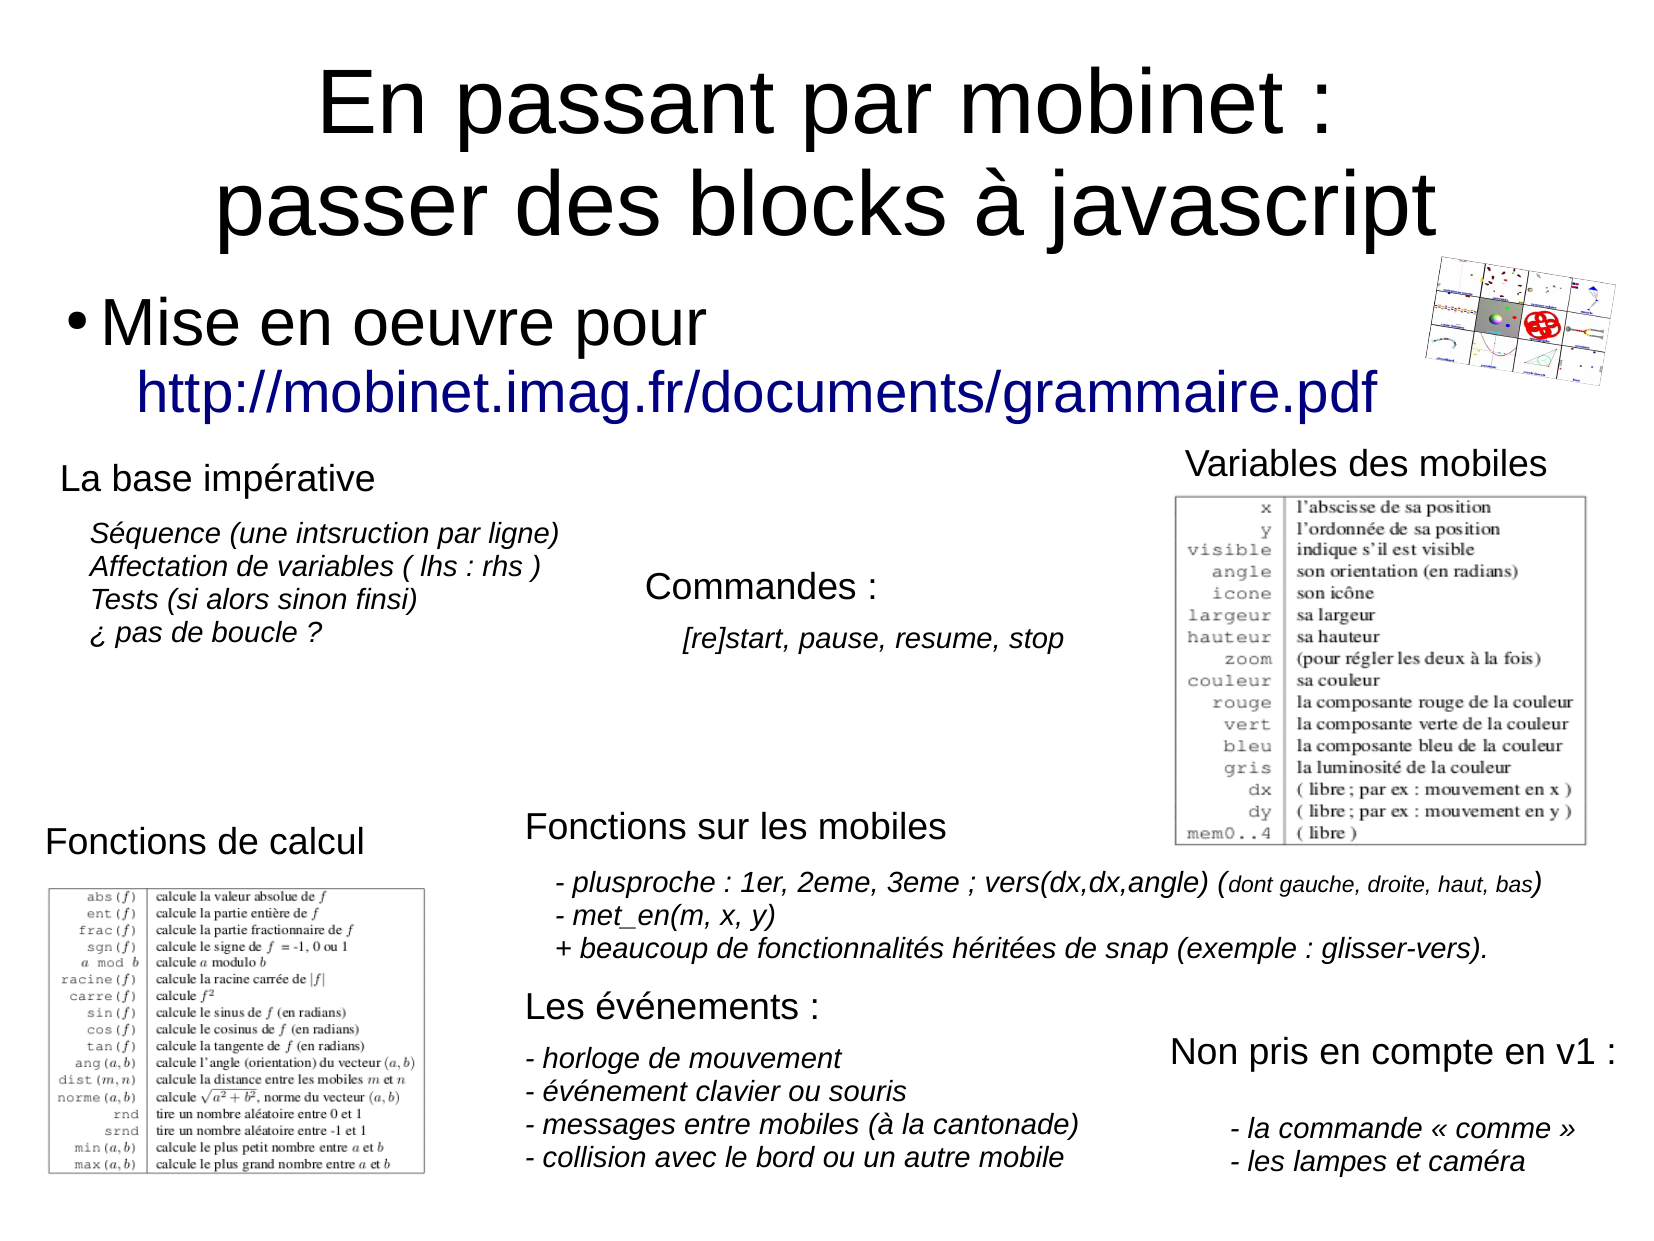

# En passant par mobinet : passer des blocks à javascript
Mise en oeuvre pour
http://mobinet.imag.fr/documents/grammaire.pdf
Variables des mobiles
La base impérative
Séquence (une intsruction par ligne)
Affectation de variables ( lhs : rhs )
Tests (si alors sinon finsi)
¿ pas de boucle ?
Commandes :
 [re]start, pause, resume, stop
Fonctions sur les mobiles
Fonctions de calcul
- plusproche : 1er, 2eme, 3eme ; vers(dx,dx,angle) (dont gauche, droite, haut, bas)
- met_en(m, x, y)
+ beaucoup de fonctionnalités héritées de snap (exemple : glisser-vers).
Les événements :
Non pris en compte en v1 :
- horloge de mouvement
- événement clavier ou souris
- messages entre mobiles (à la cantonade)
- collision avec le bord ou un autre mobile
- la commande « comme »
- les lampes et caméra